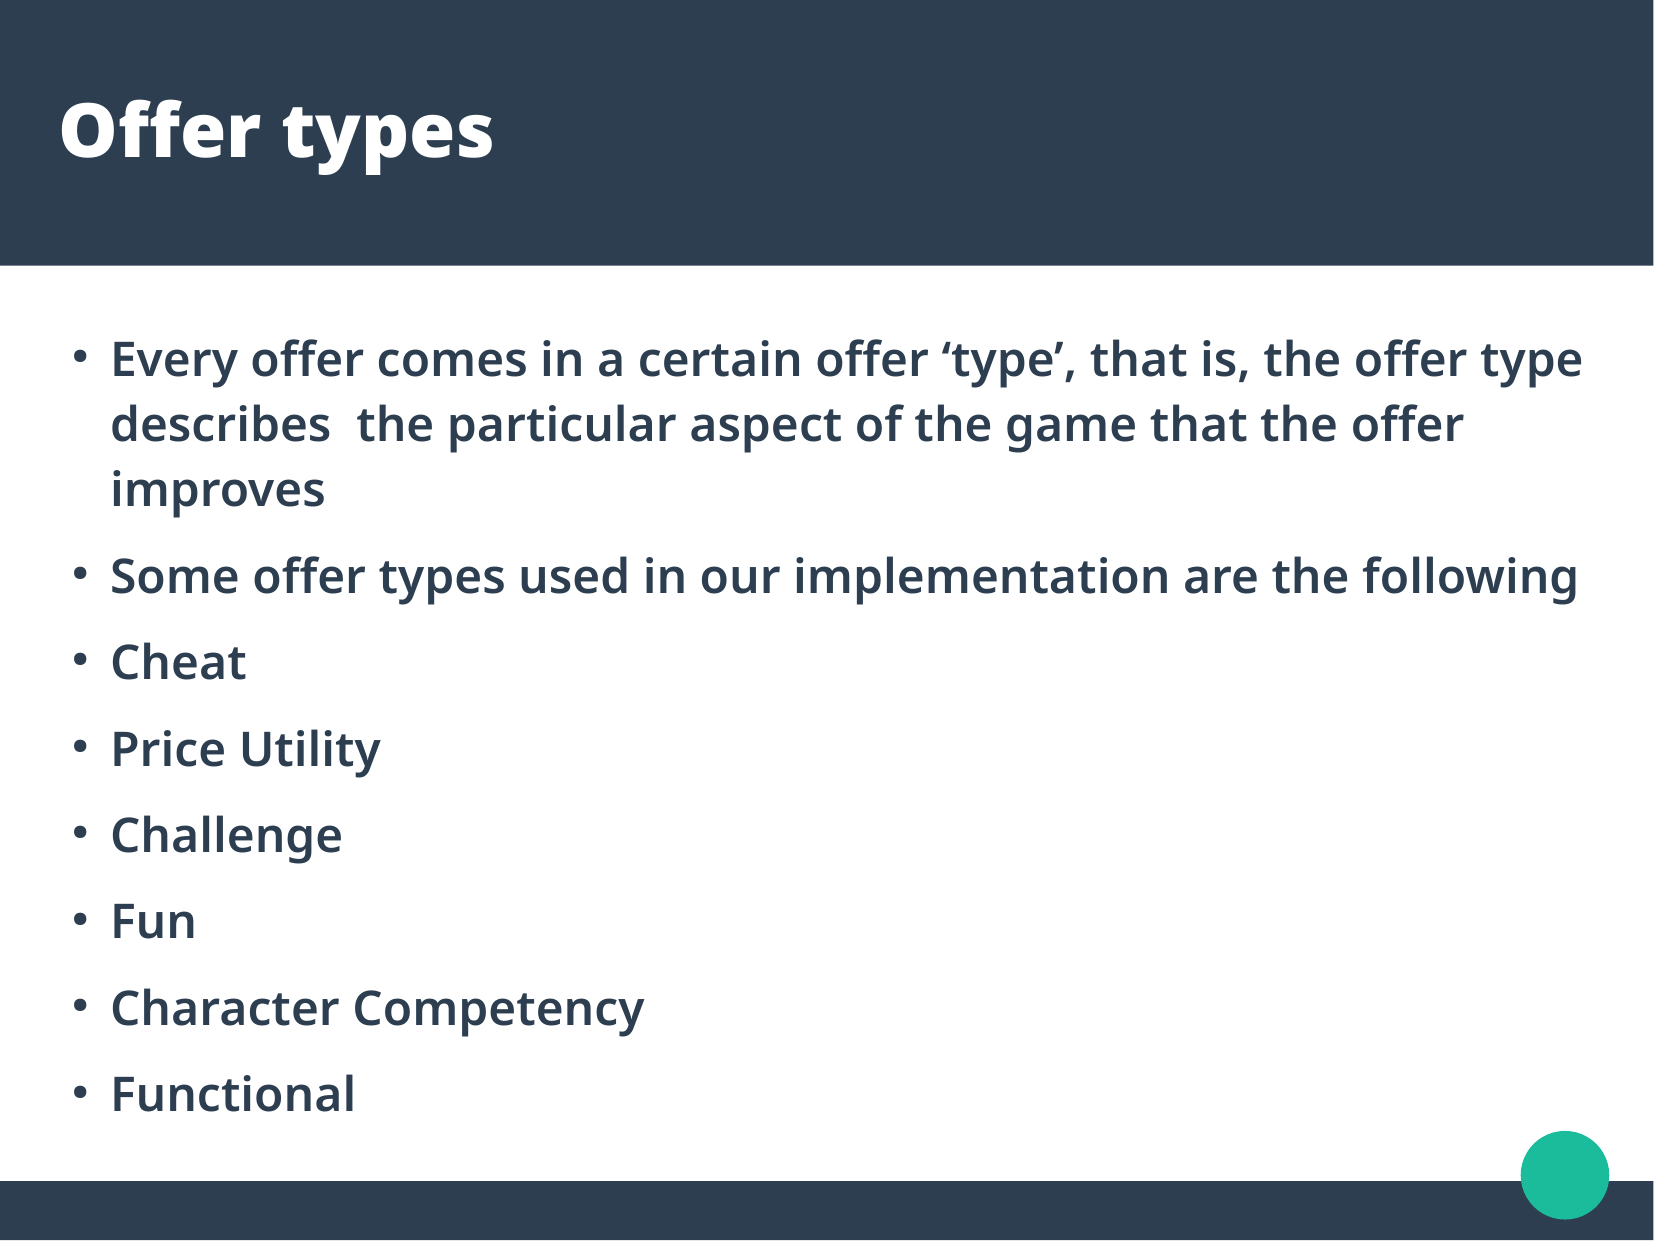

# Offer types
Every offer comes in a certain offer ‘type’, that is, the offer type describes the particular aspect of the game that the offer improves
Some offer types used in our implementation are the following
Cheat
Price Utility
Challenge
Fun
Character Competency
Functional